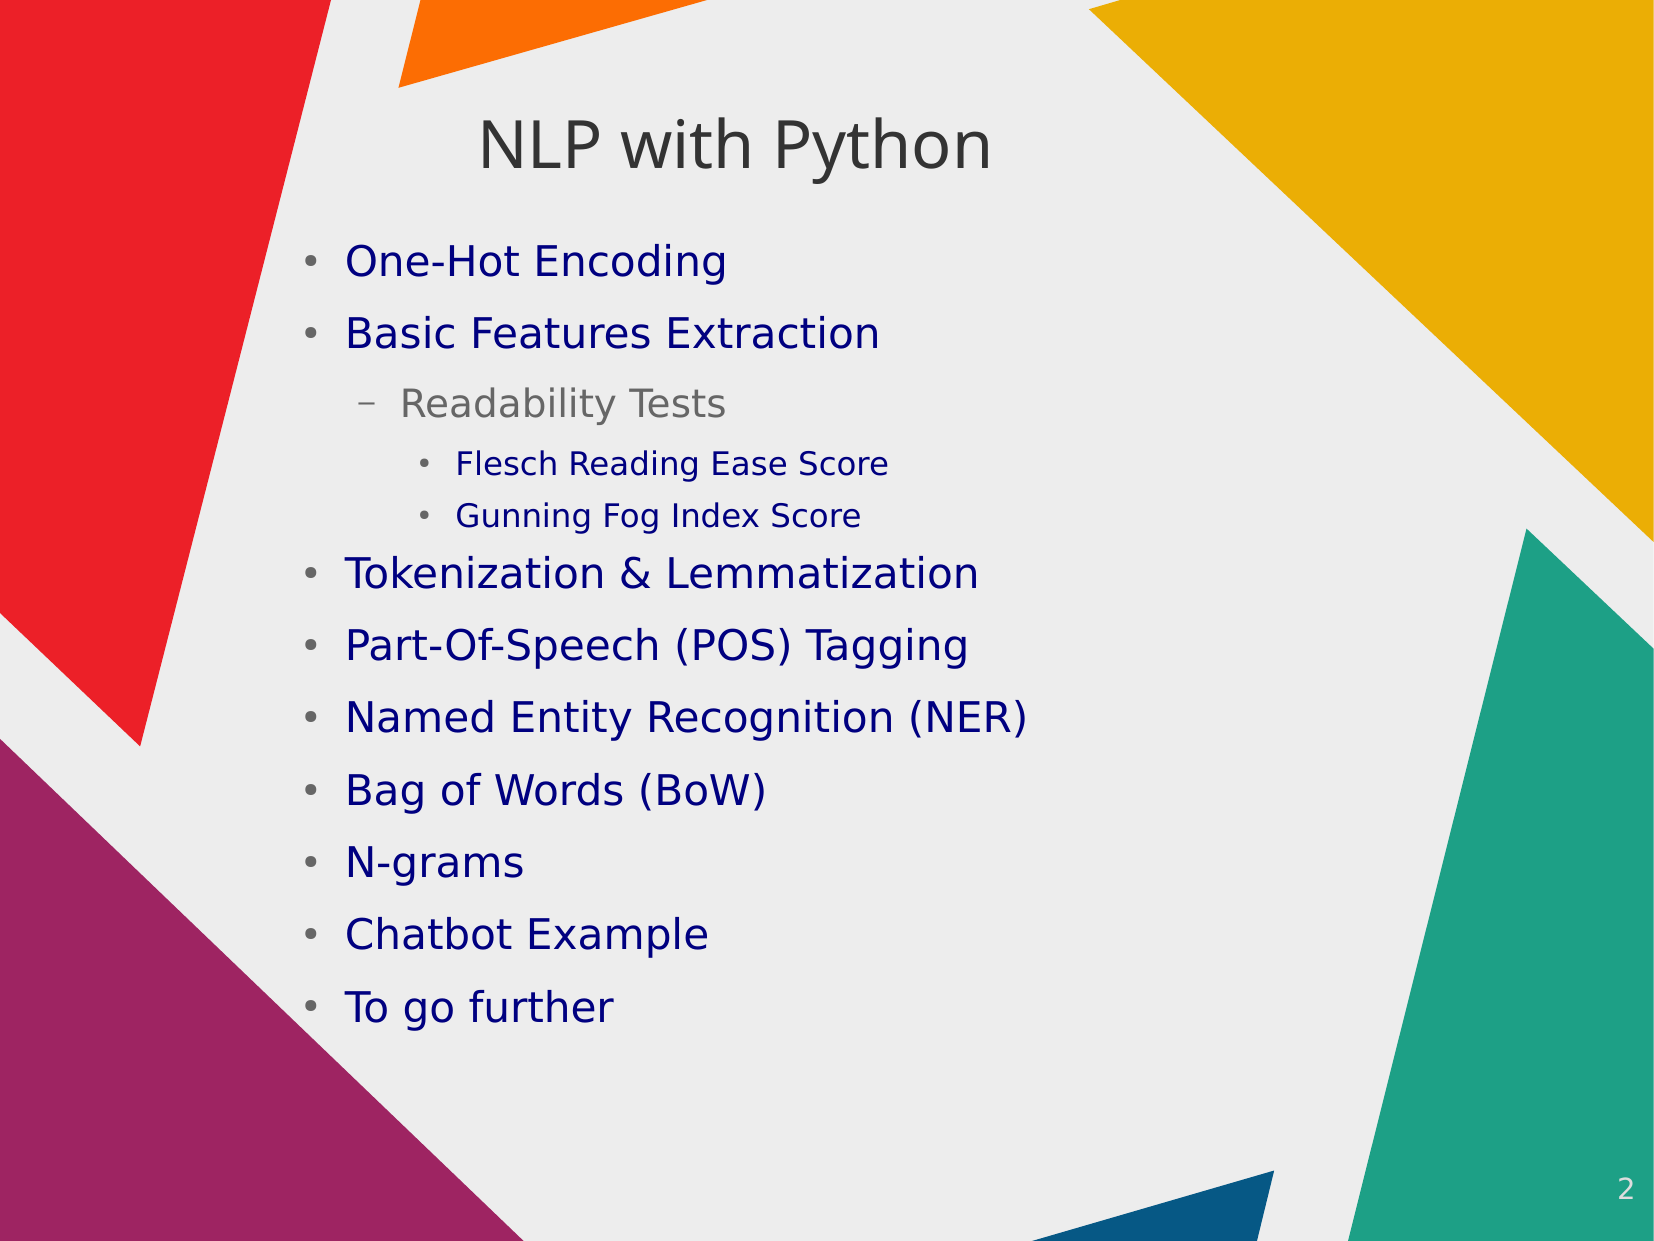

# NLP with Python
One-Hot Encoding
Basic Features Extraction
Readability Tests
Flesch Reading Ease Score
Gunning Fog Index Score
Tokenization & Lemmatization
Part-Of-Speech (POS) Tagging
Named Entity Recognition (NER)
Bag of Words (BoW)
N-grams
Chatbot Example
To go further
2